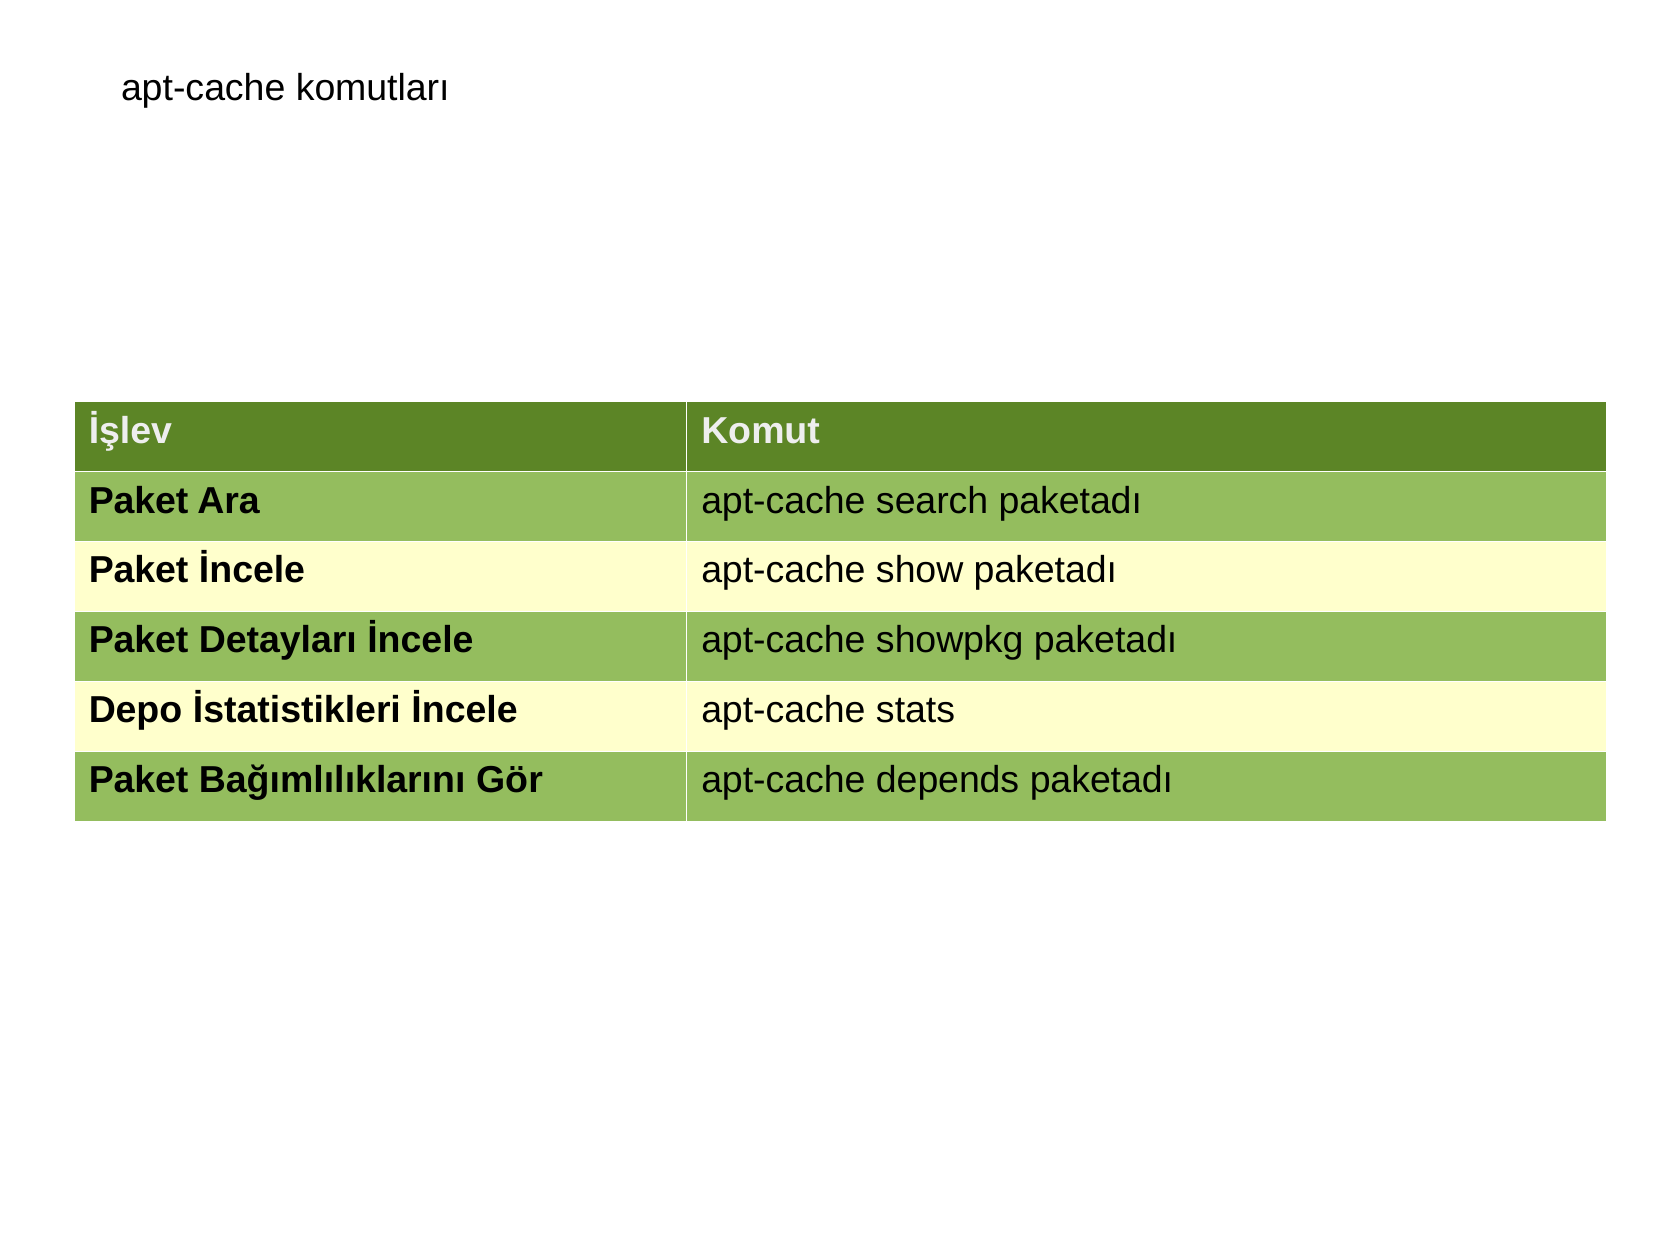

apt-cache komutları
| İşlev | Komut |
| --- | --- |
| Paket Ara | apt-cache search paketadı |
| Paket İncele | apt-cache show paketadı |
| Paket Detayları İncele | apt-cache showpkg paketadı |
| Depo İstatistikleri İncele | apt-cache stats |
| Paket Bağımlılıklarını Gör | apt-cache depends paketadı |